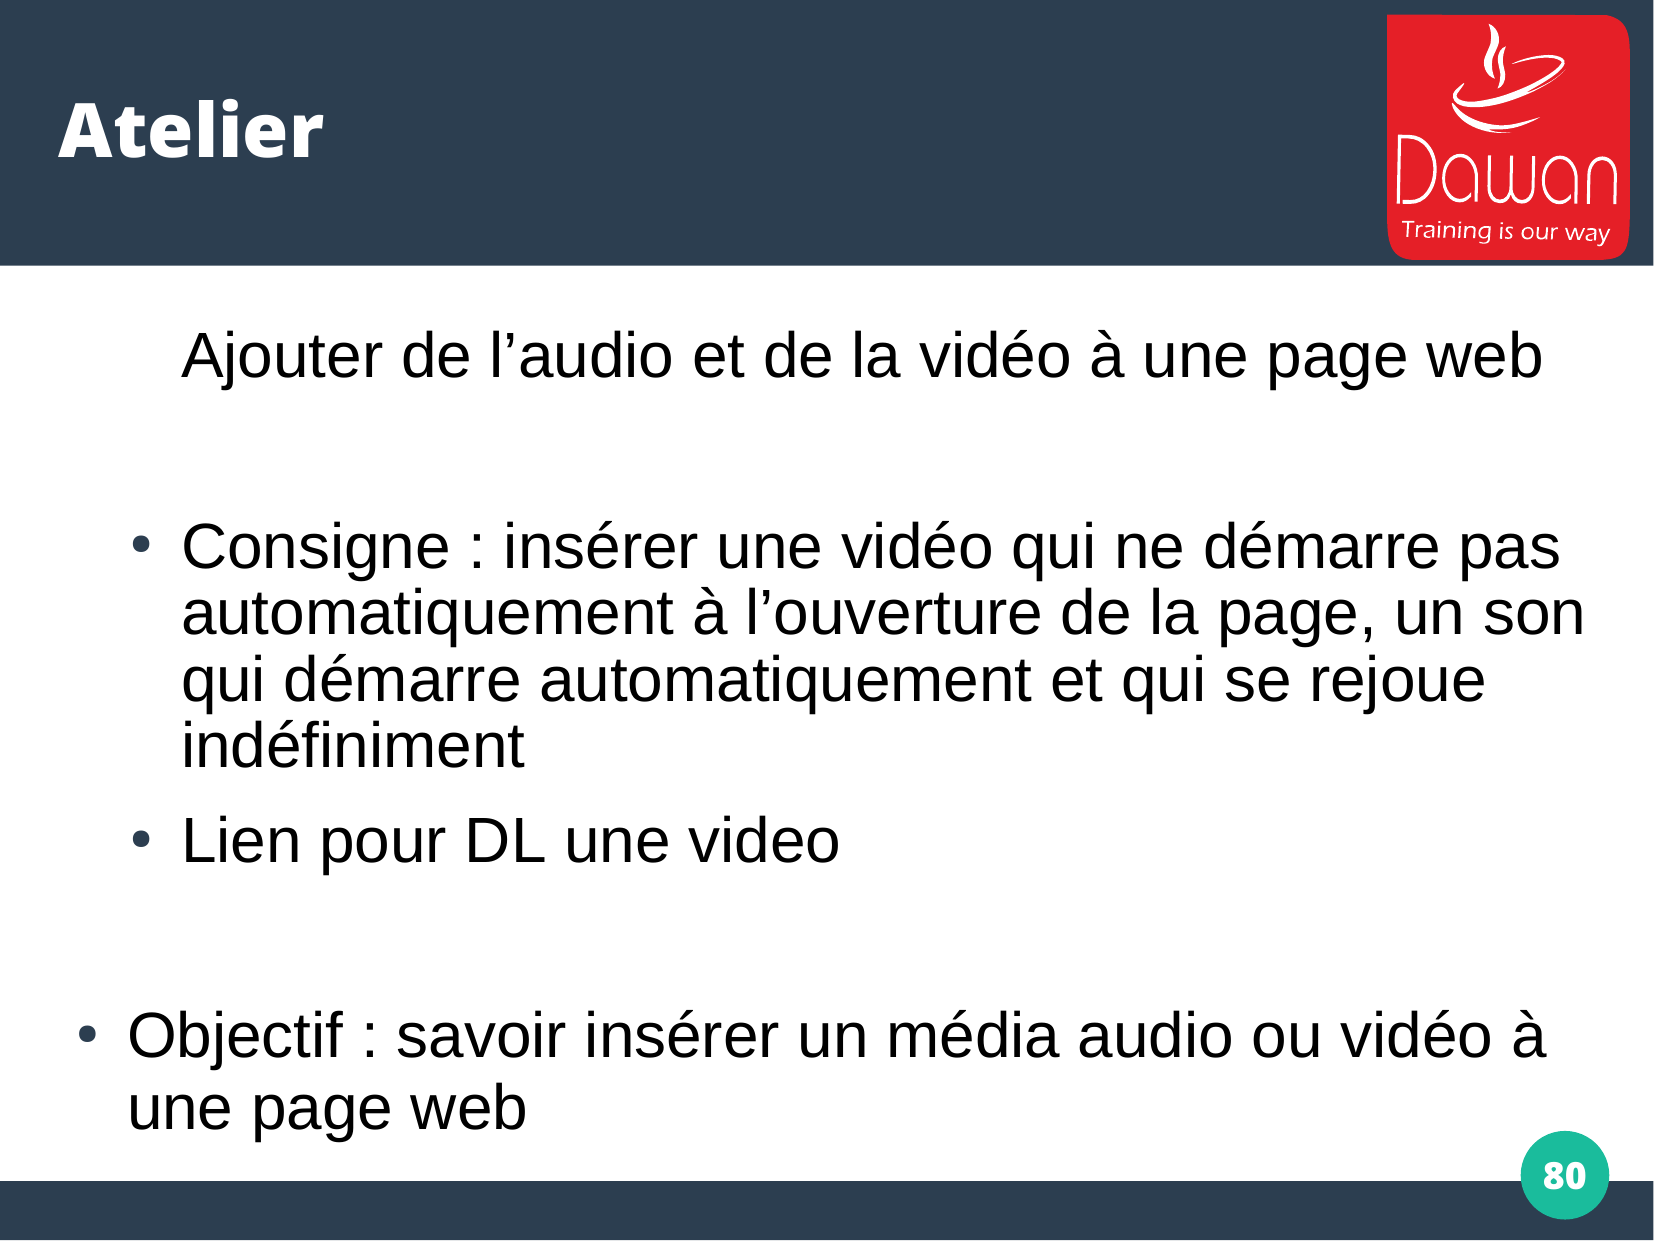

# Atelier
Ajouter de l’audio et de la vidéo à une page web
Consigne : insérer une vidéo qui ne démarre pas automatiquement à l’ouverture de la page, un son qui démarre automatiquement et qui se rejoue indéfiniment
Lien pour DL une video
Objectif : savoir insérer un média audio ou vidéo à une page web
80